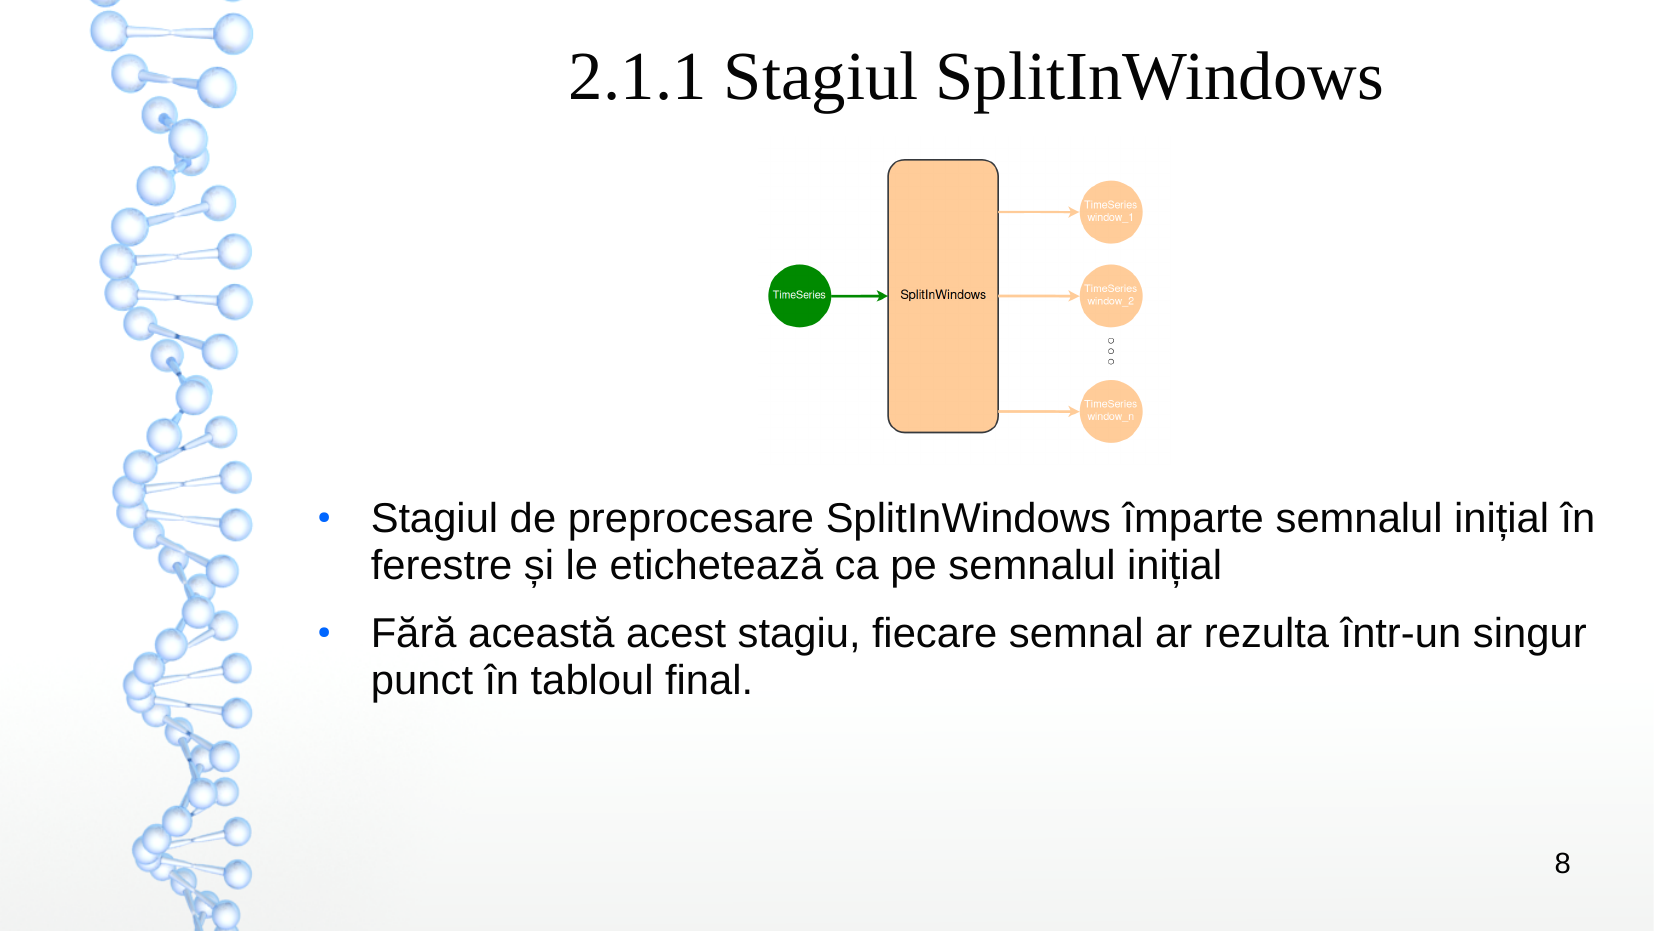

# 2.1.1 Stagiul SplitInWindows
Stagiul de preprocesare SplitInWindows împarte semnalul inițial în ferestre și le etichetează ca pe semnalul inițial
Fără această acest stagiu, fiecare semnal ar rezulta într-un singur punct în tabloul final.
8